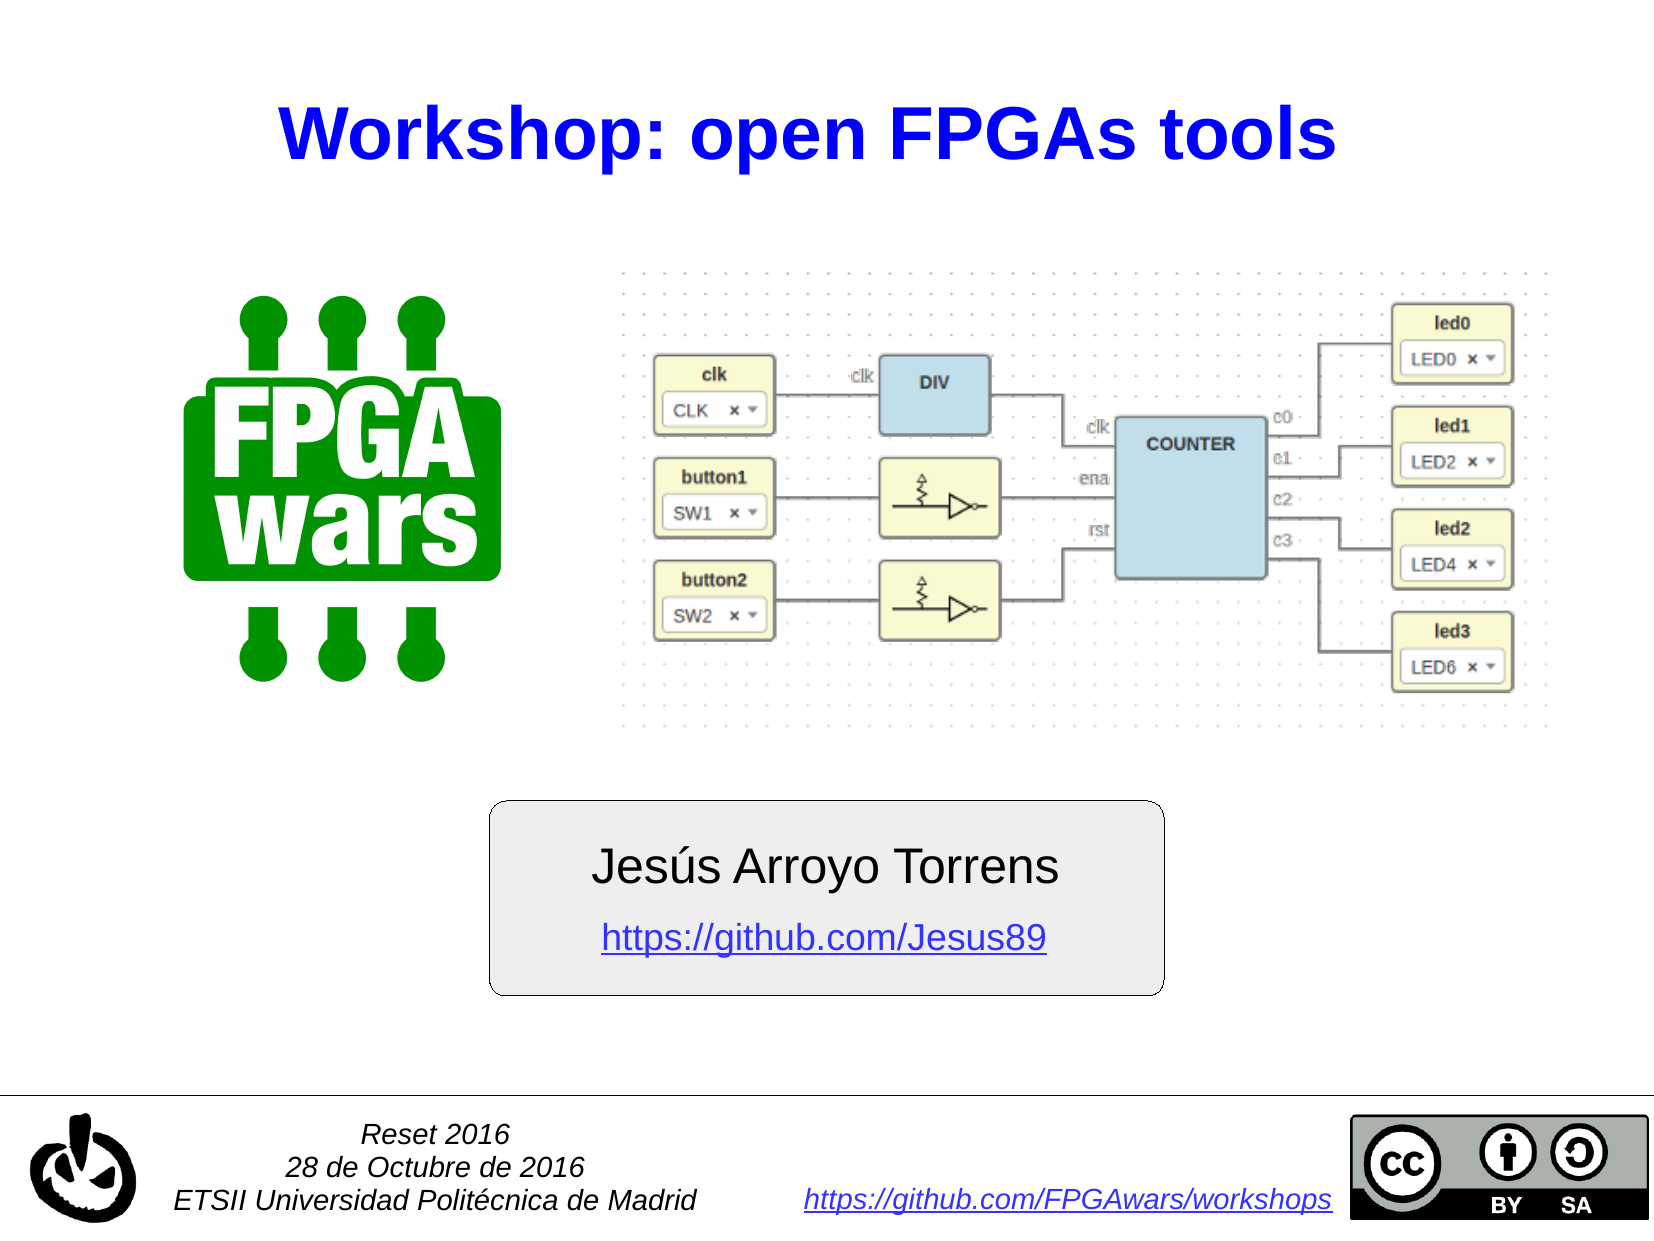

# Workshop: open FPGAs tools
Jesús Arroyo Torrens
https://github.com/Jesus89
Reset 2016
28 de Octubre de 2016
ETSII Universidad Politécnica de Madrid
https://github.com/FPGAwars/workshops